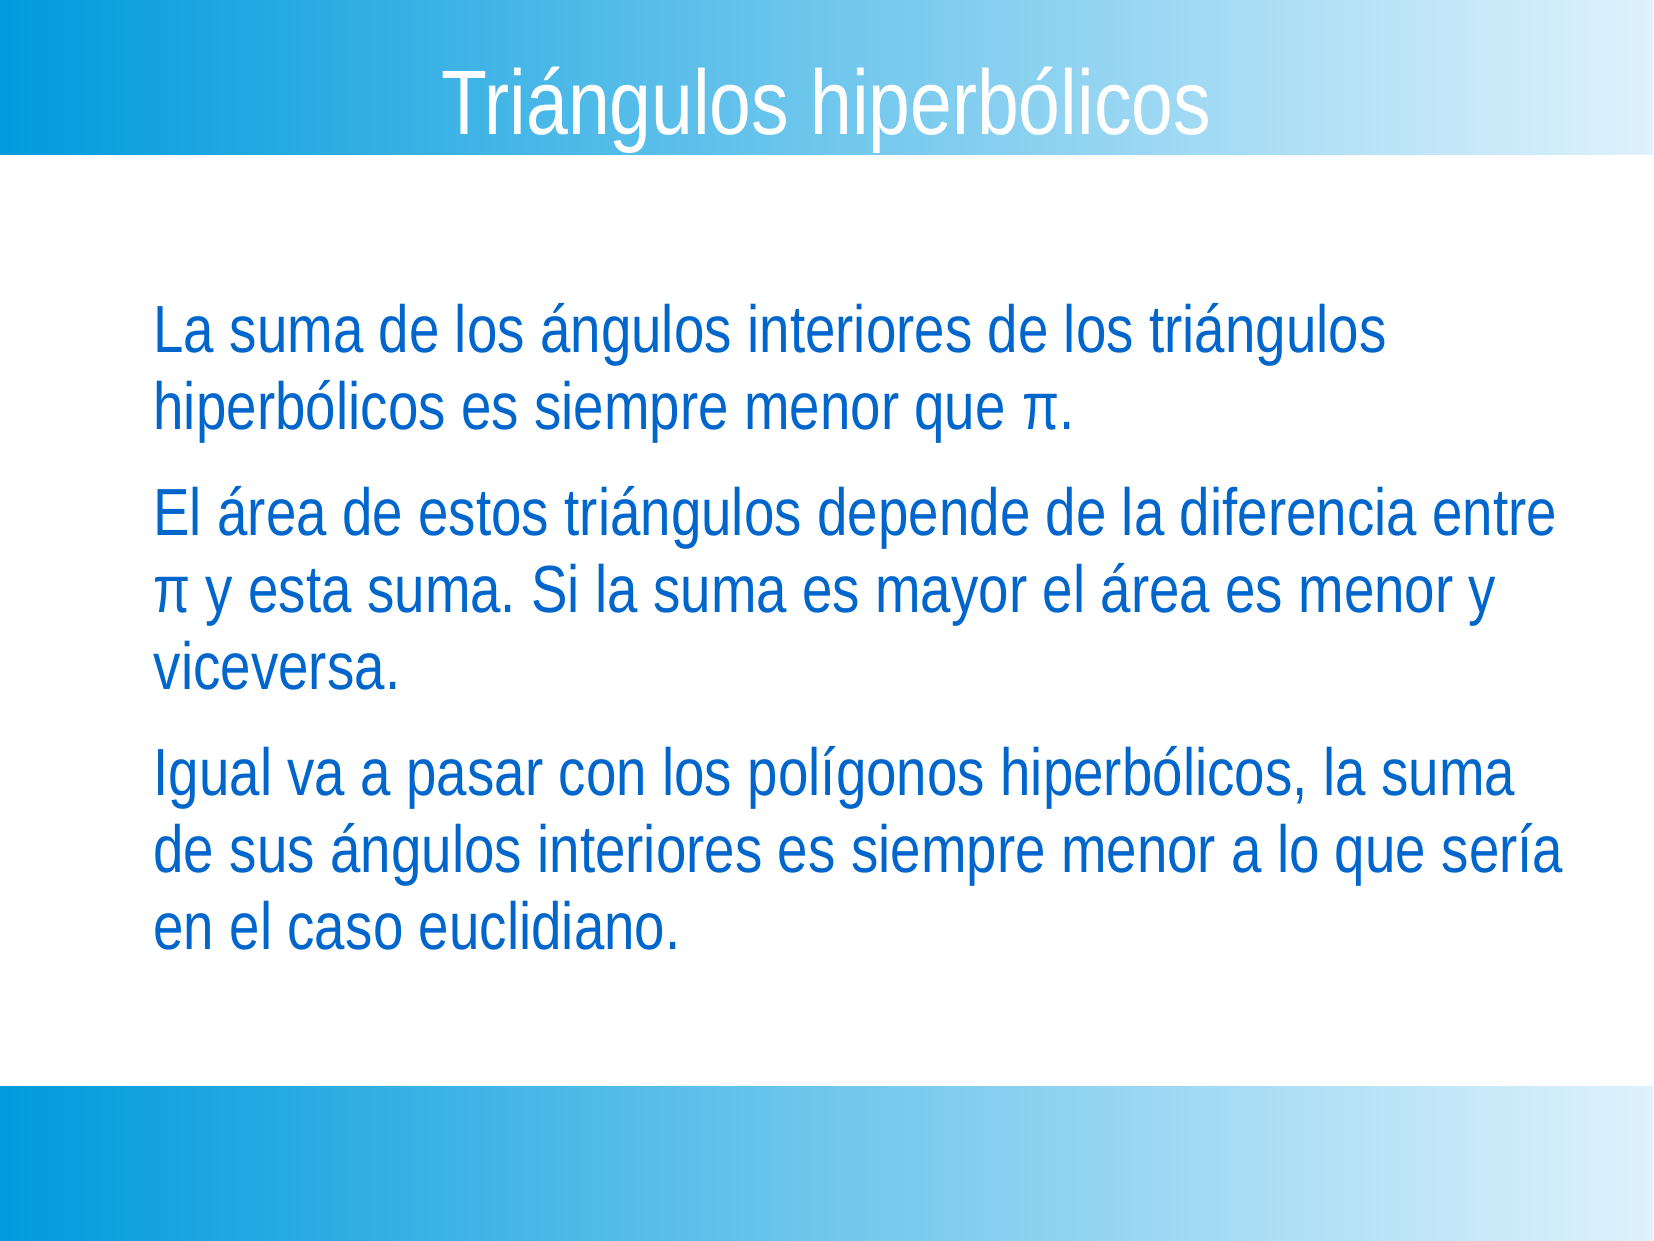

# Triángulos hiperbólicos
La suma de los ángulos interiores de los triángulos hiperbólicos es siempre menor que π.
El área de estos triángulos depende de la diferencia entre π y esta suma. Si la suma es mayor el área es menor y viceversa.
Igual va a pasar con los polígonos hiperbólicos, la suma de sus ángulos interiores es siempre menor a lo que sería en el caso euclidiano.